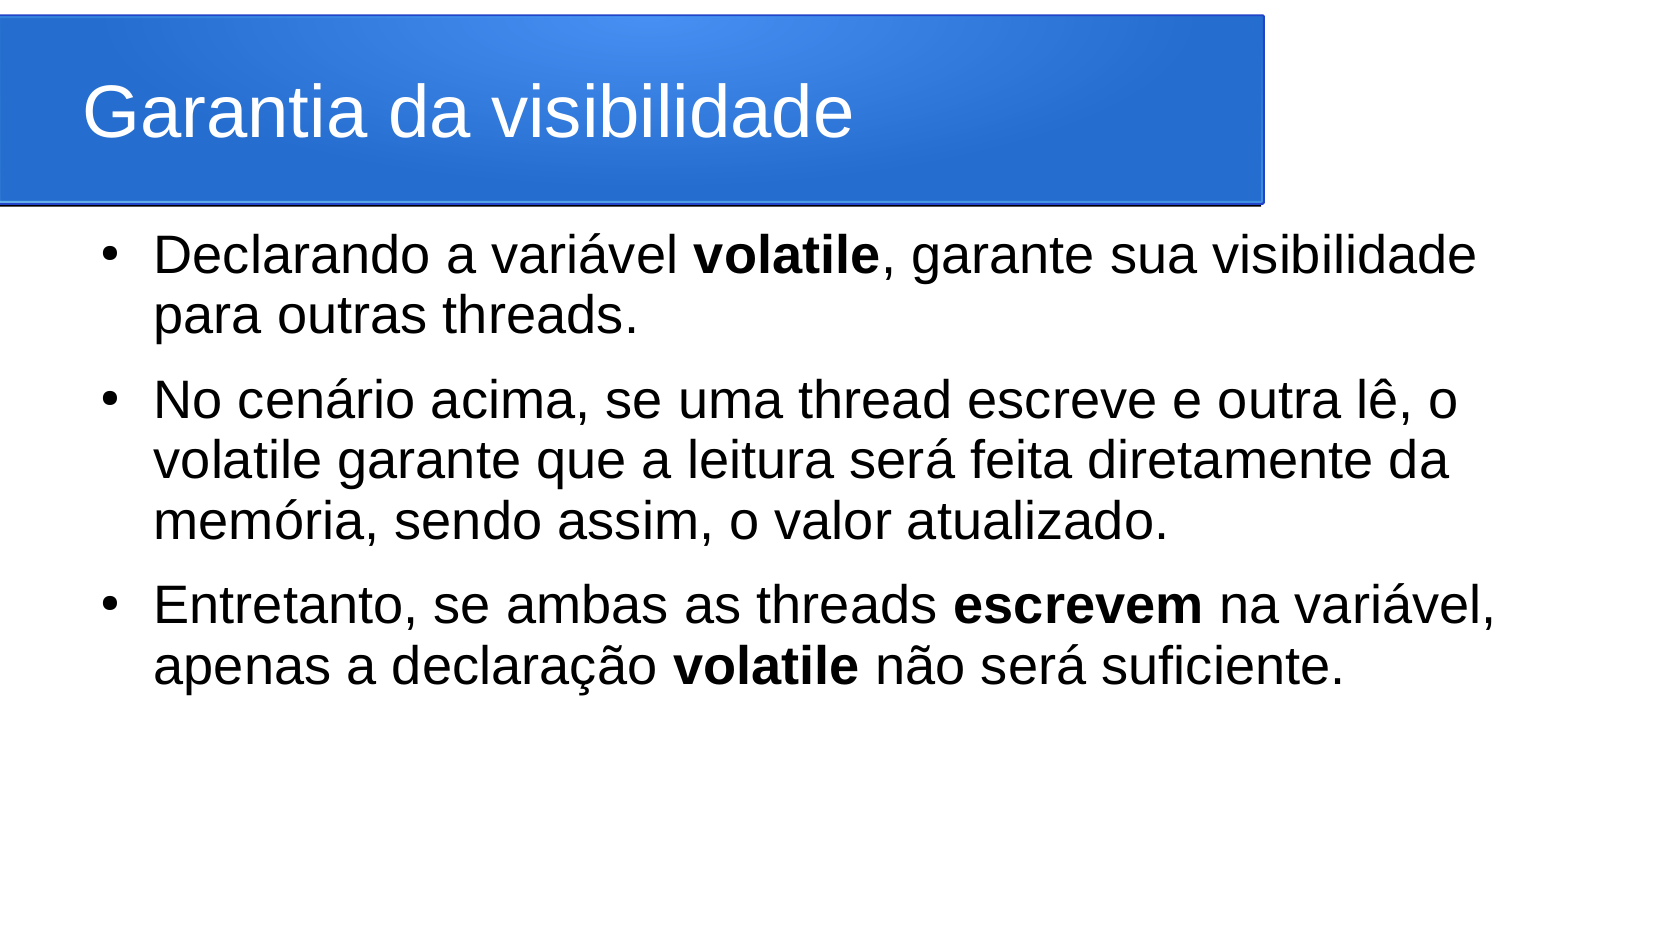

# Garantia da visibilidade
Declarando a variável volatile, garante sua visibilidade para outras threads.
No cenário acima, se uma thread escreve e outra lê, o volatile garante que a leitura será feita diretamente da memória, sendo assim, o valor atualizado.
Entretanto, se ambas as threads escrevem na variável, apenas a declaração volatile não será suficiente.